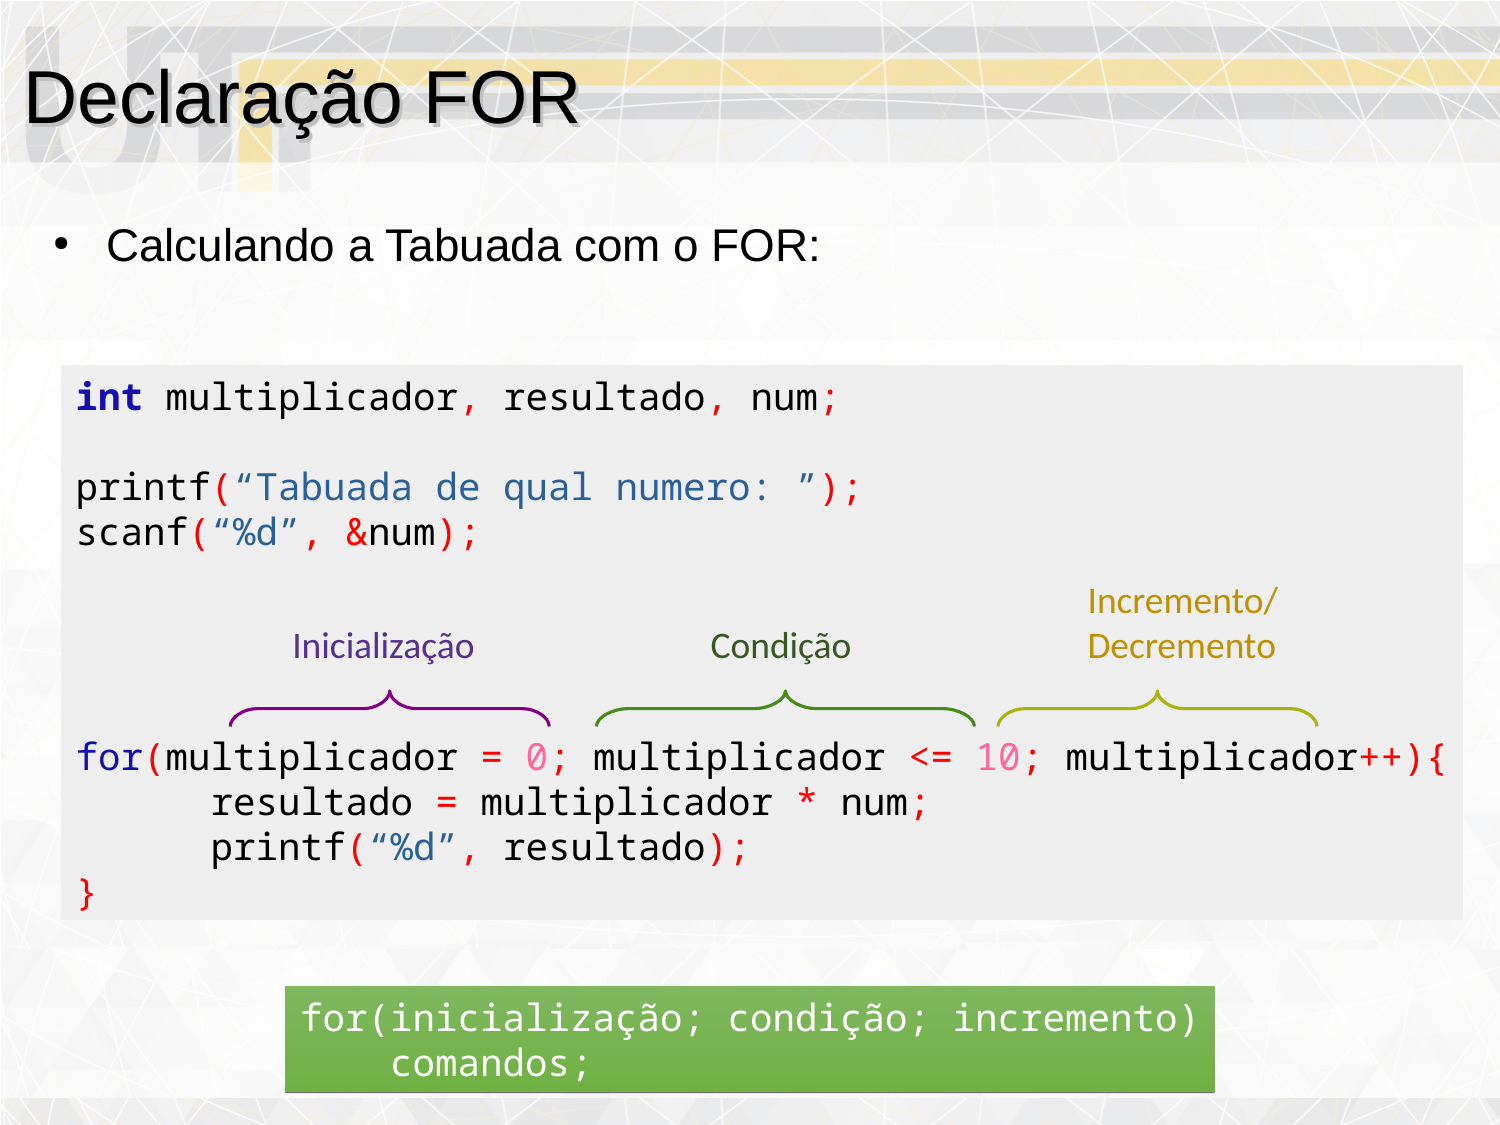

# Declaração FOR
Calculando a Tabuada com o FOR:
int multiplicador, resultado, num;
printf(“Tabuada de qual numero: ”);
scanf(“%d”, &num);
for(multiplicador = 0; multiplicador <= 10; multiplicador++){
 resultado = multiplicador * num;
 printf(“%d”, resultado);
}
Incremento/
Decremento
Inicialização
Condição
for(inicialização; condição; incremento)
 comandos;